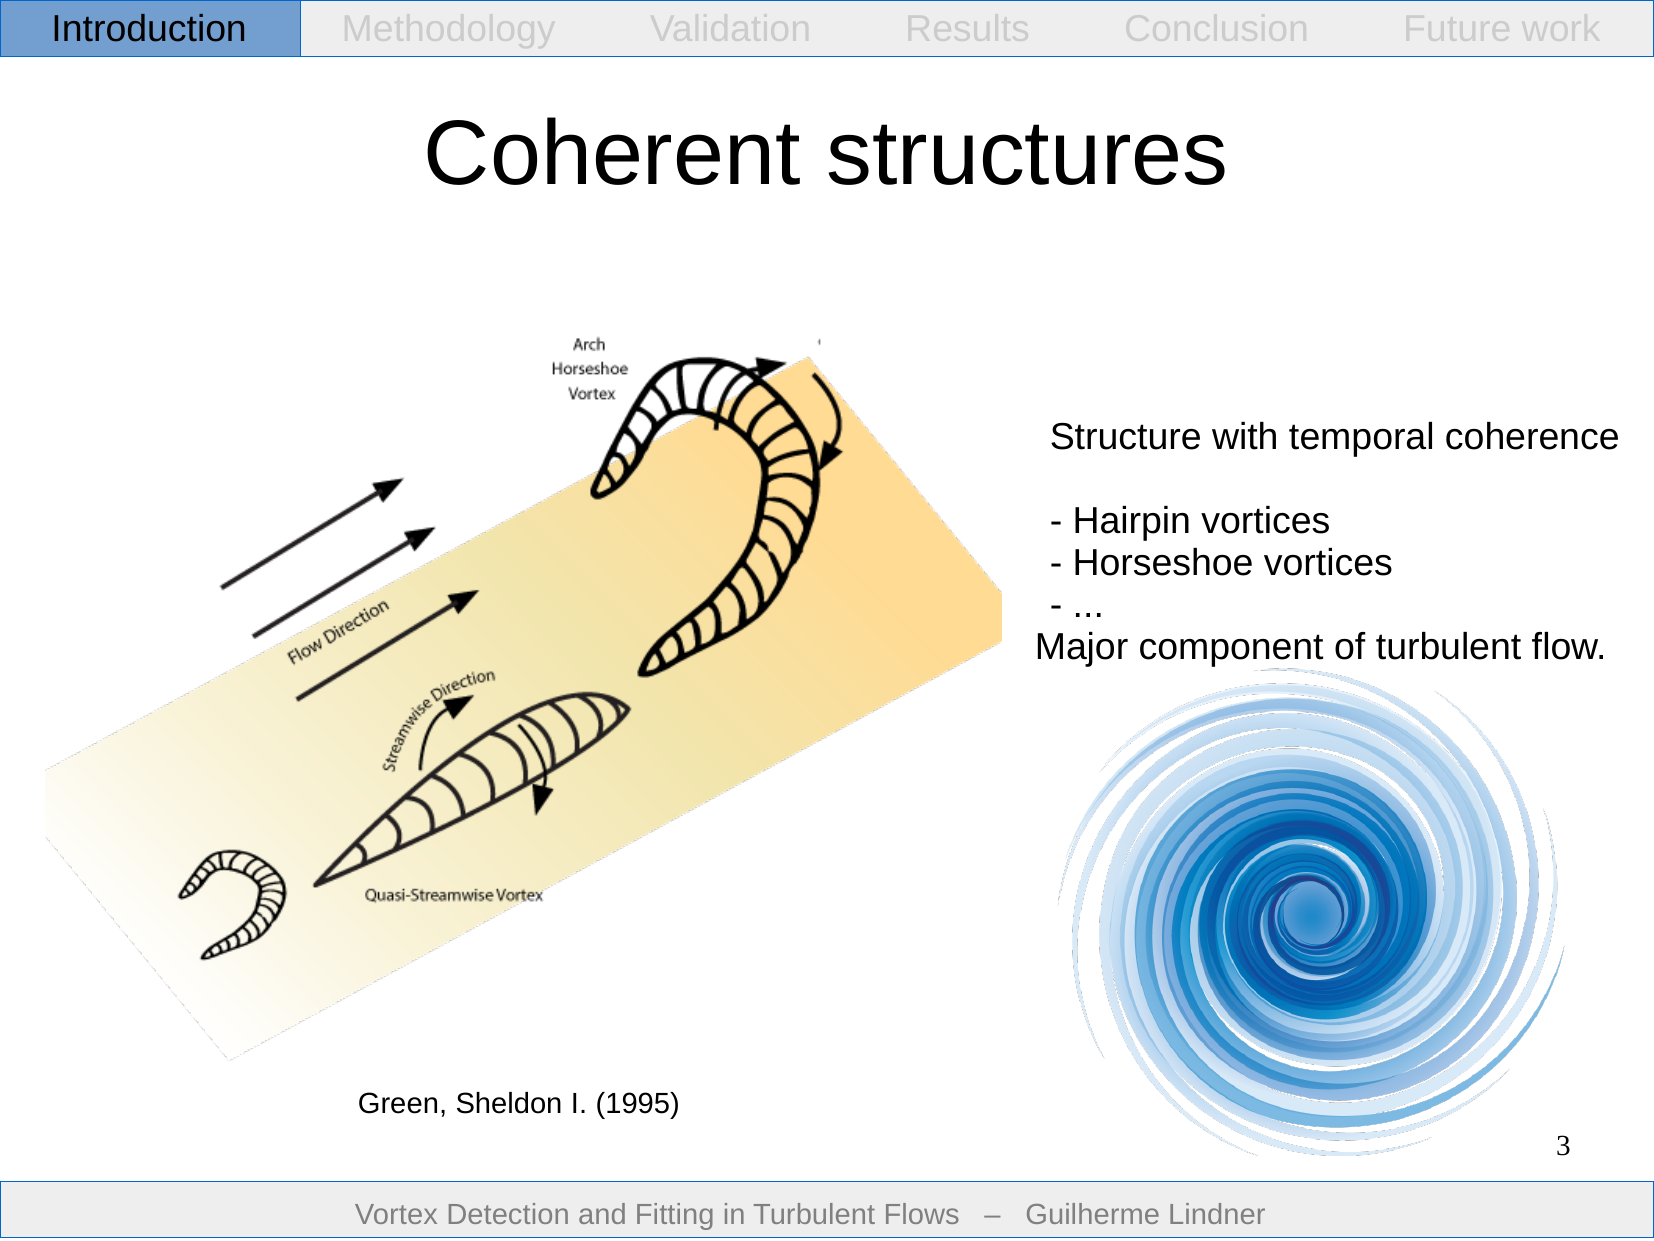

Introduction Methodology Validation Results Conclusion Future work
# Coherent structures
Structure with temporal coherence
- Hairpin vortices
- Horseshoe vortices
- ...
Major component of turbulent flow.
Green, Sheldon I. (1995)
3
Vortex Detection and Fitting in Turbulent Flows – Guilherme Lindner